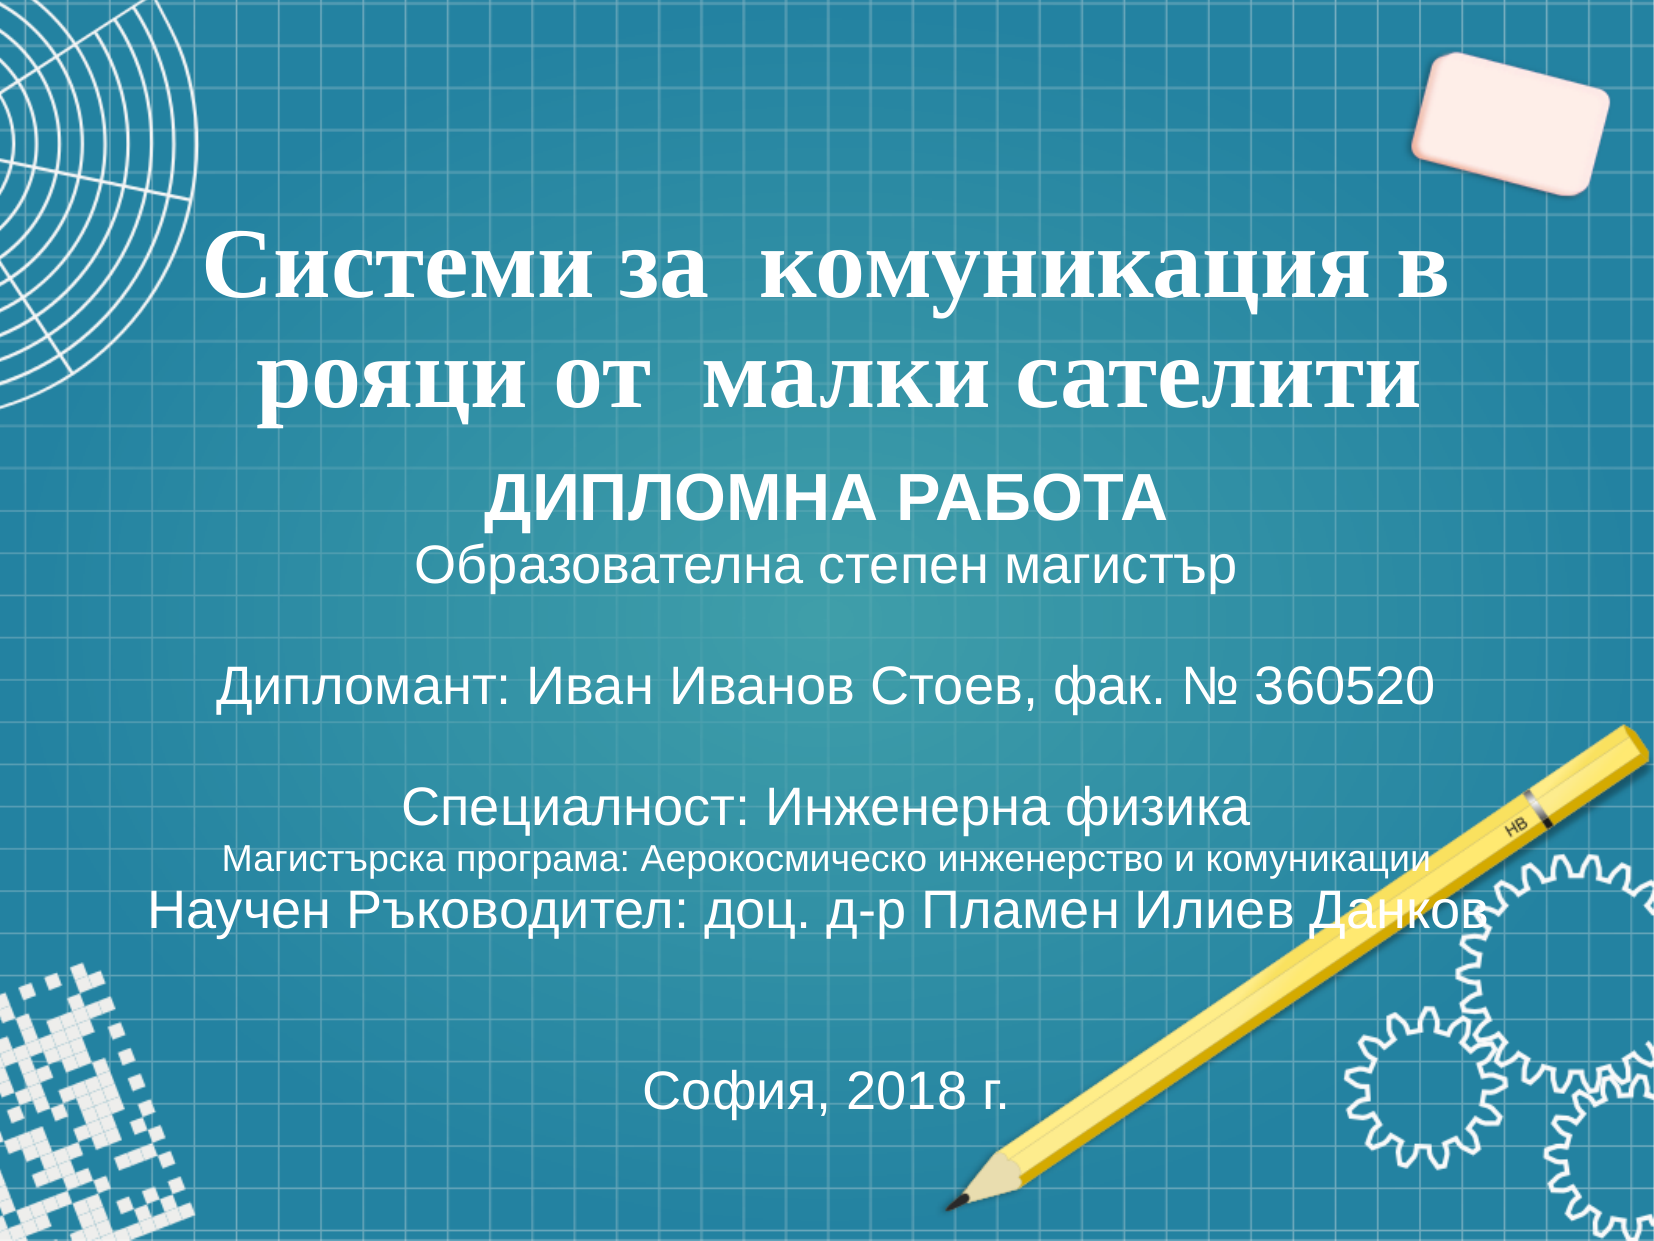

# Системи за комуникация в рояци от малки сателити
ДИПЛОМНА РАБОТА
Образователна степен магистър
Дипломант: Иван Иванов Стоев, фак. № 360520
Специалност: Инженерна физика
Магистърска програма: Аерокосмическо инженерство и комуникации
Научен Ръководител: доц. д-р Пламен Илиев Данков
София, 2018 г.